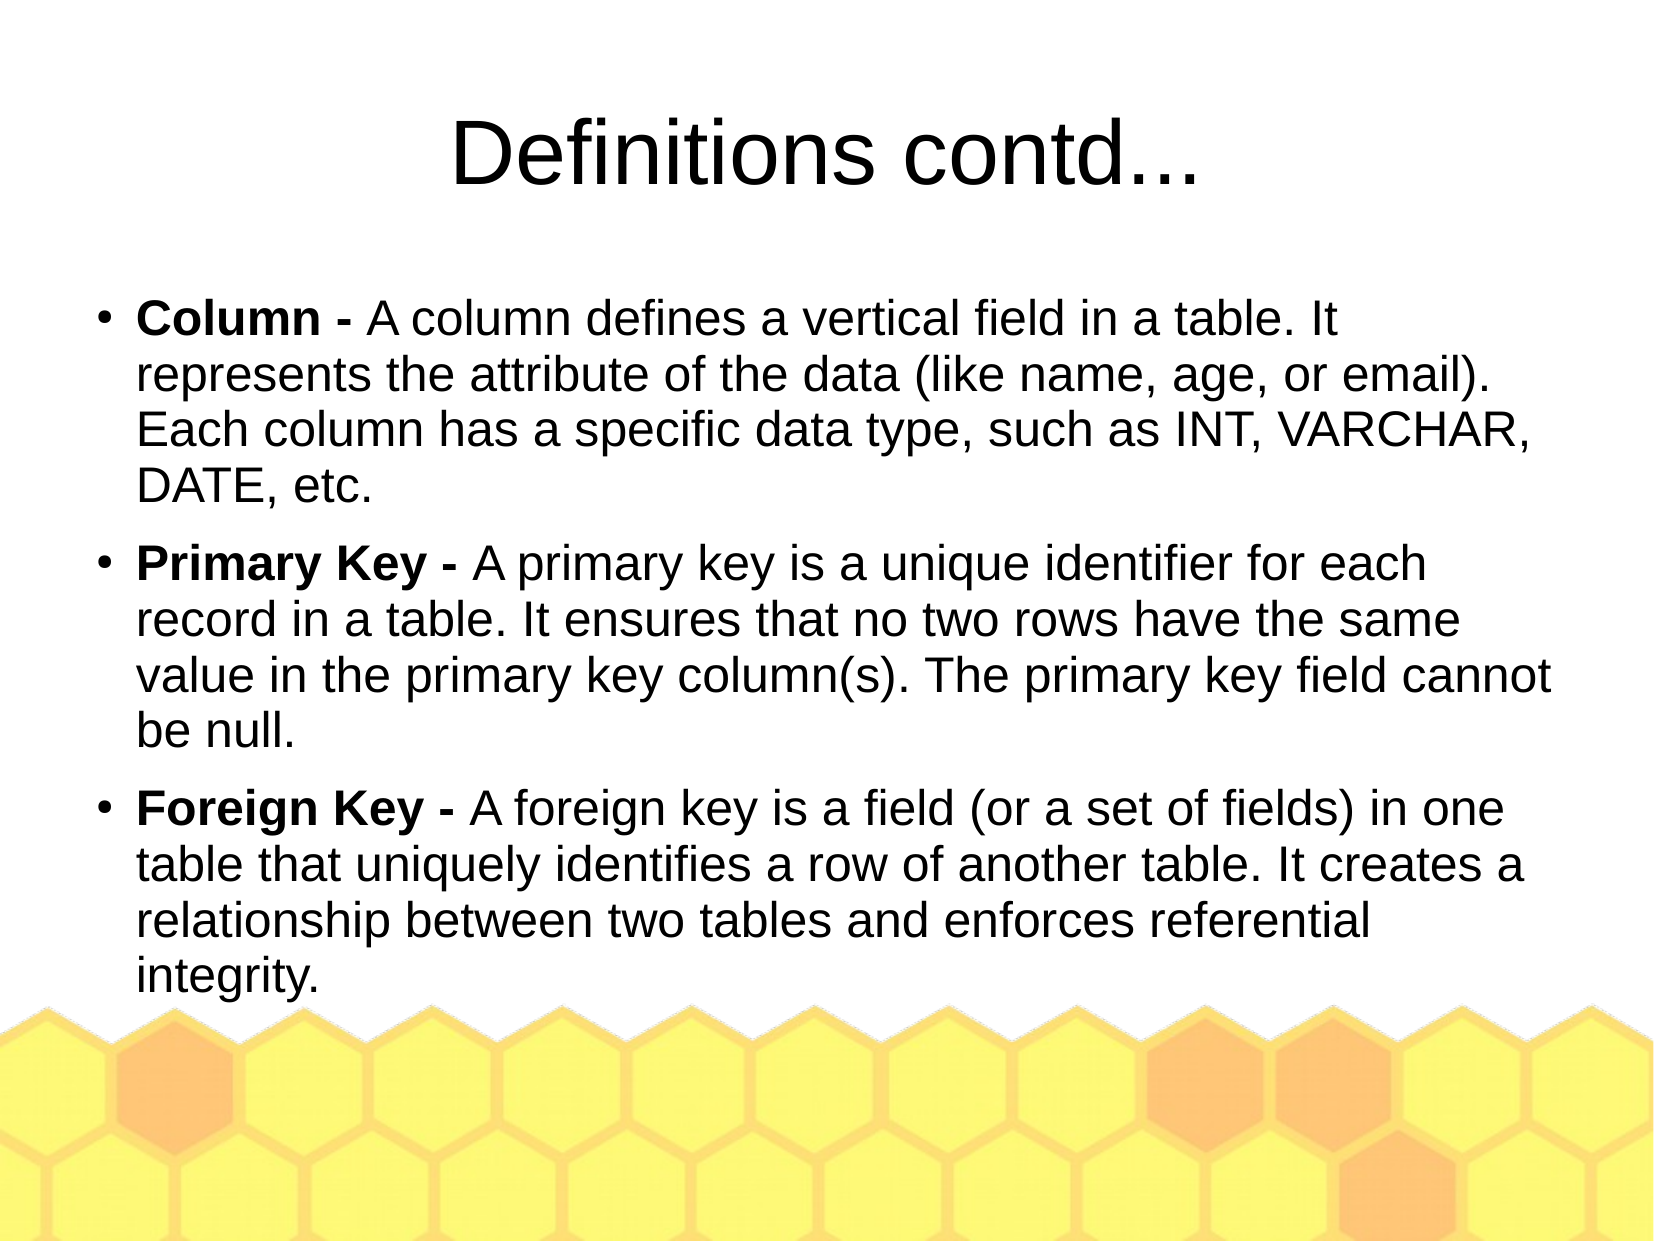

# Definitions contd...
Column - A column defines a vertical field in a table. It represents the attribute of the data (like name, age, or email). Each column has a specific data type, such as INT, VARCHAR, DATE, etc.
Primary Key - A primary key is a unique identifier for each record in a table. It ensures that no two rows have the same value in the primary key column(s). The primary key field cannot be null.
Foreign Key - A foreign key is a field (or a set of fields) in one table that uniquely identifies a row of another table. It creates a relationship between two tables and enforces referential integrity.